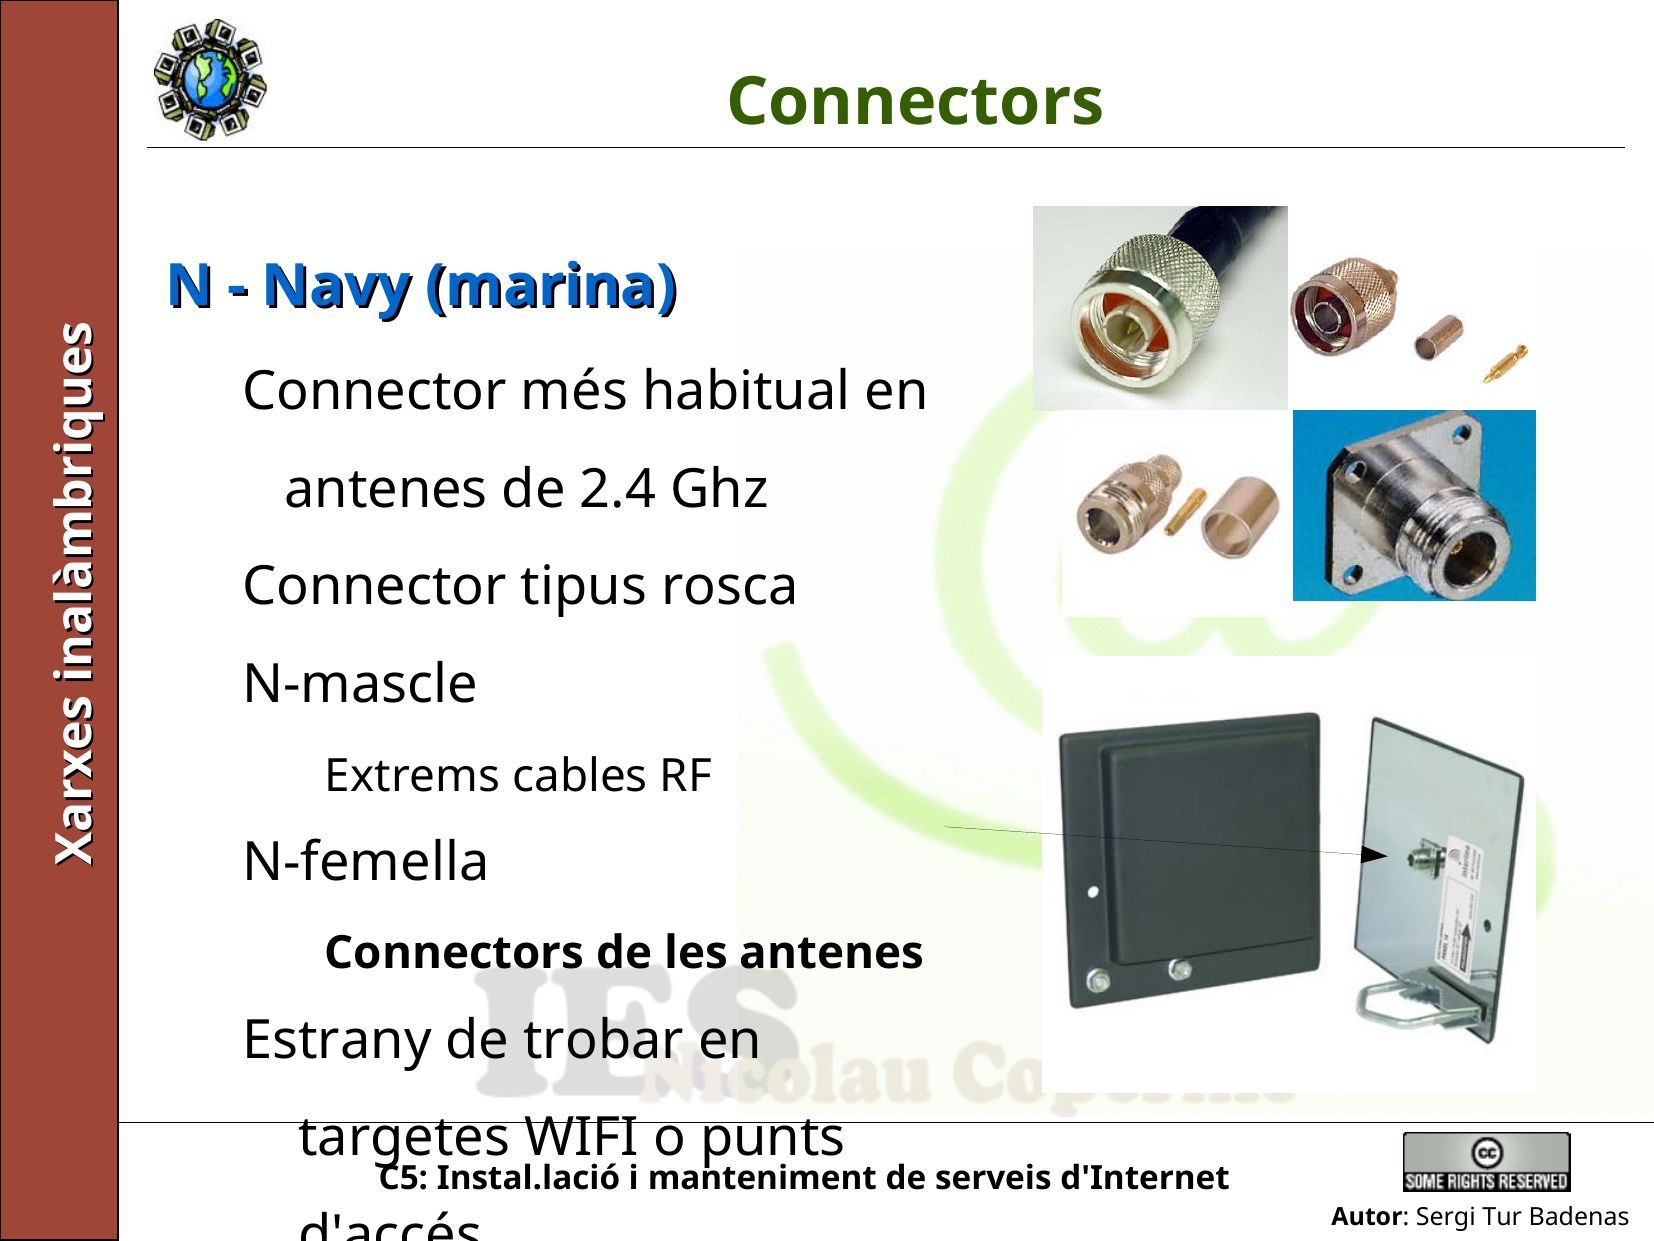

# Connectors
N - Navy (marina)
Connector més habitual en
 antenes de 2.4 Ghz
Connector tipus rosca
N-mascle
Extrems cables RF
N-femella
Connectors de les antenes
Estrany de trobar en
 targetes WIFI o punts
 d'accés